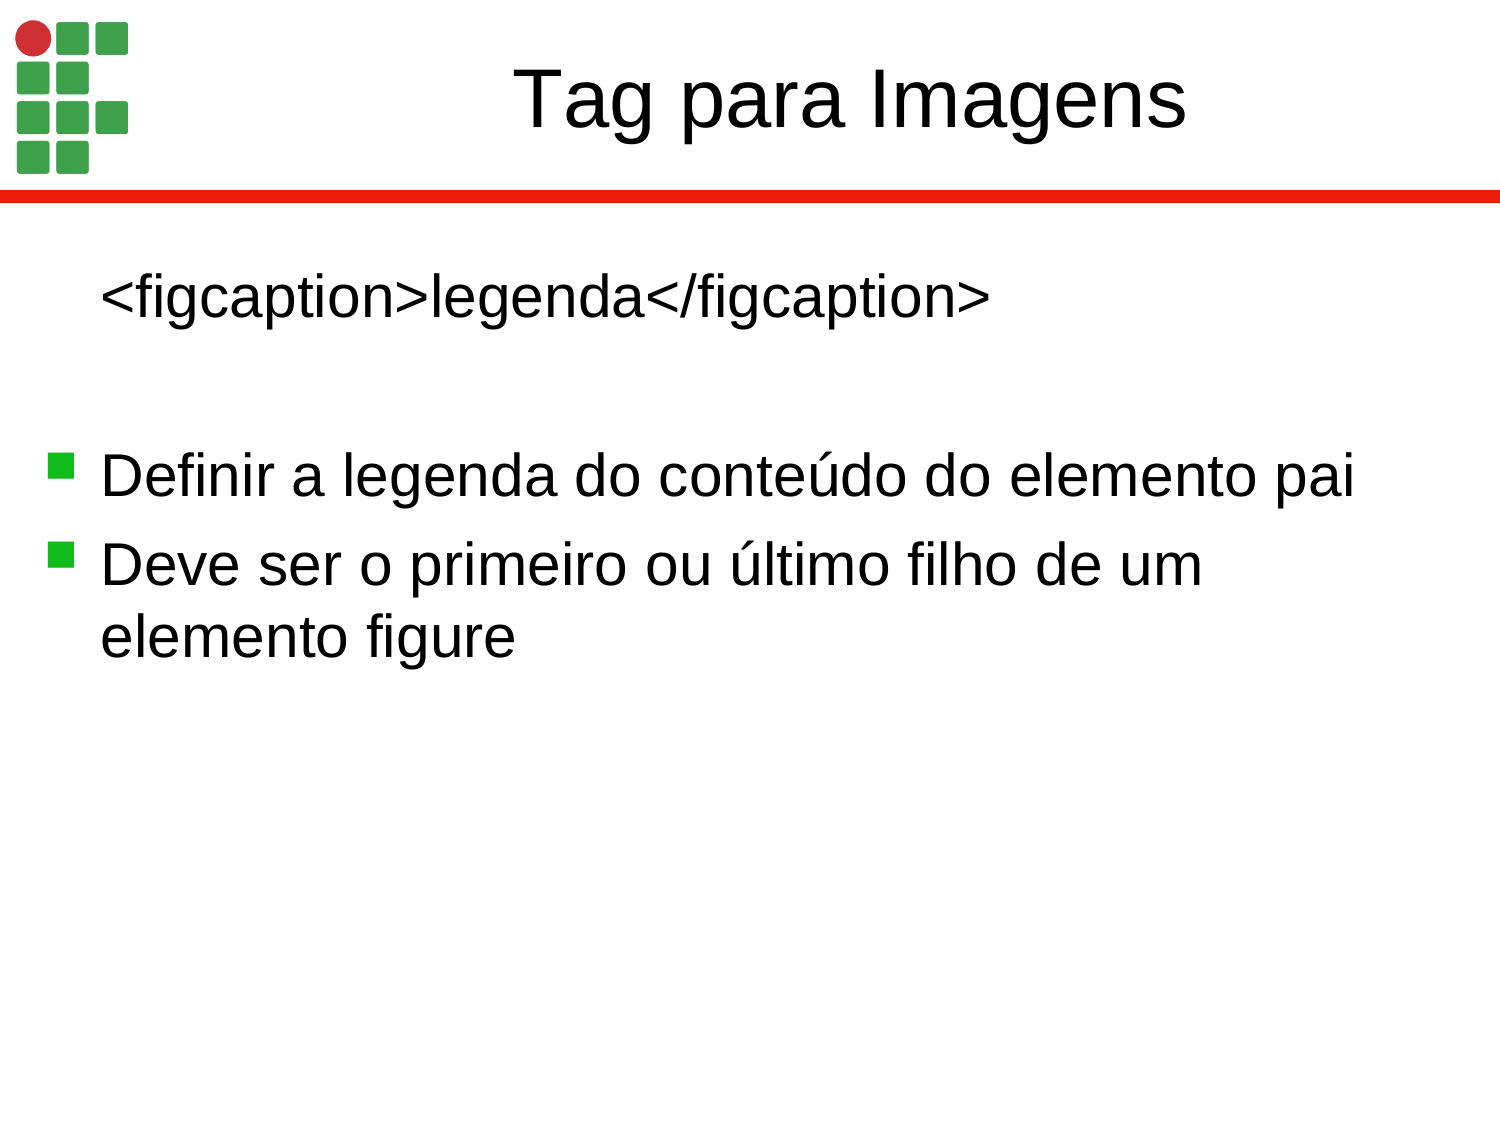

# Tag para Imagens
<figcaption>legenda</figcaption>
Definir a legenda do conteúdo do elemento pai
Deve ser o primeiro ou último filho de um elemento figure